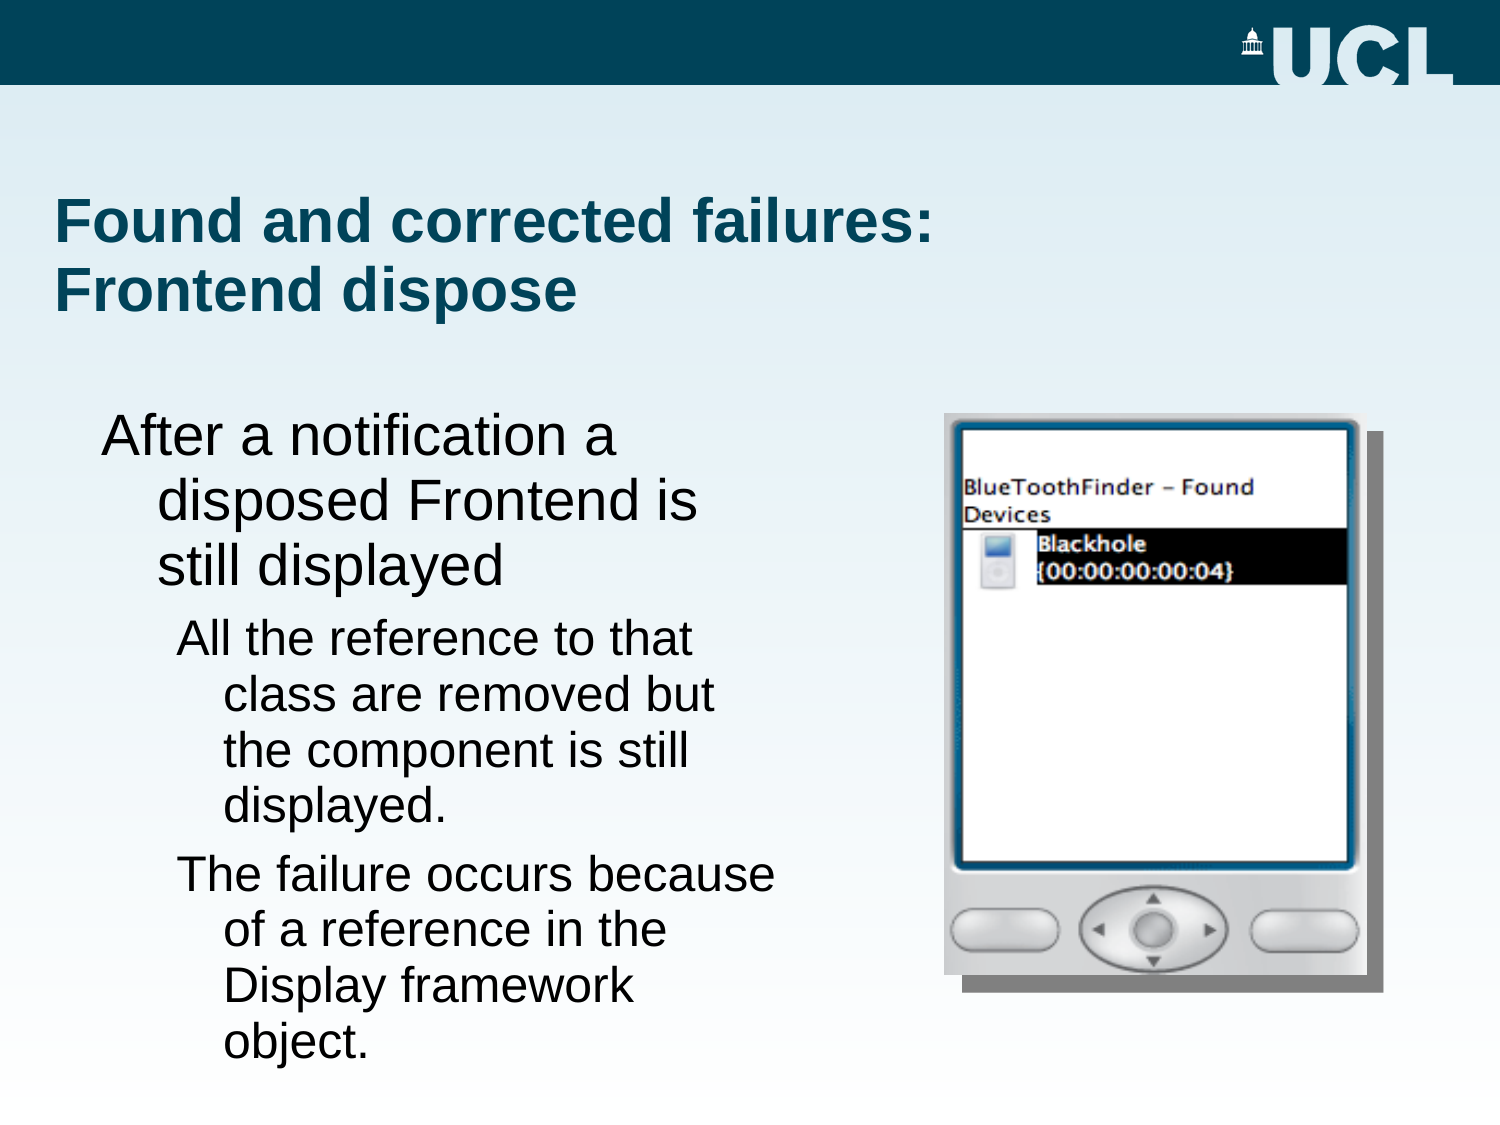

# Found and corrected failures: Frontend dispose
After a notification a disposed Frontend is still displayed
All the reference to that class are removed but the component is still displayed.
The failure occurs because of a reference in the Display framework object.